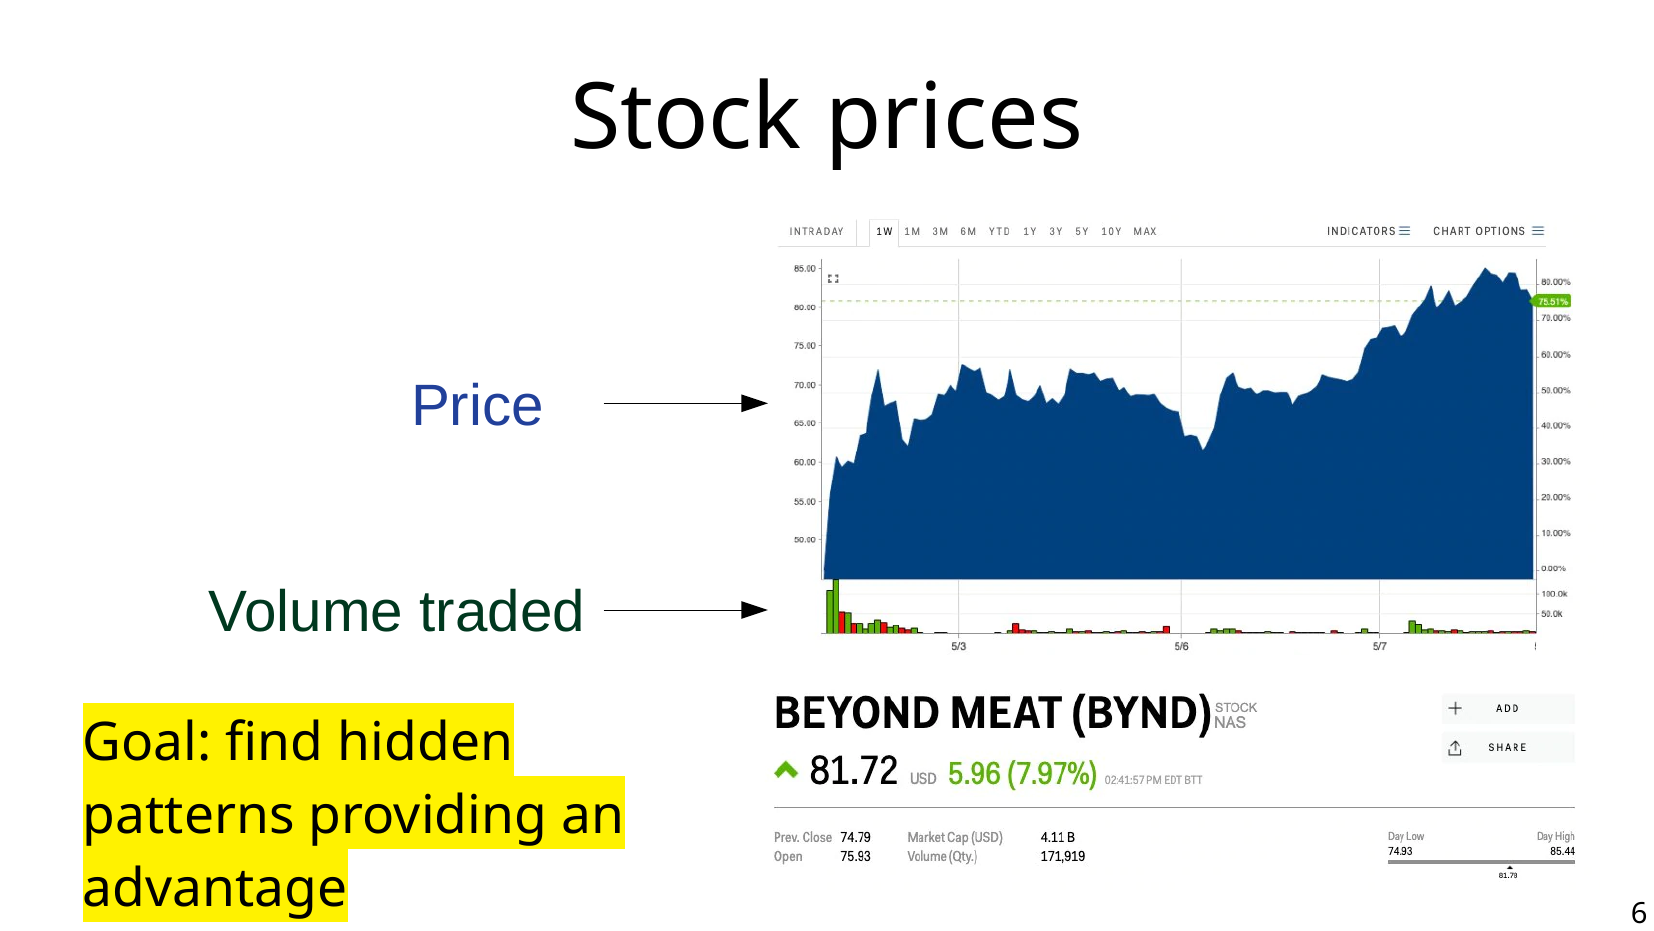

# Stock prices
Price
Volume traded
Goal: find hidden patterns providing an advantage
6